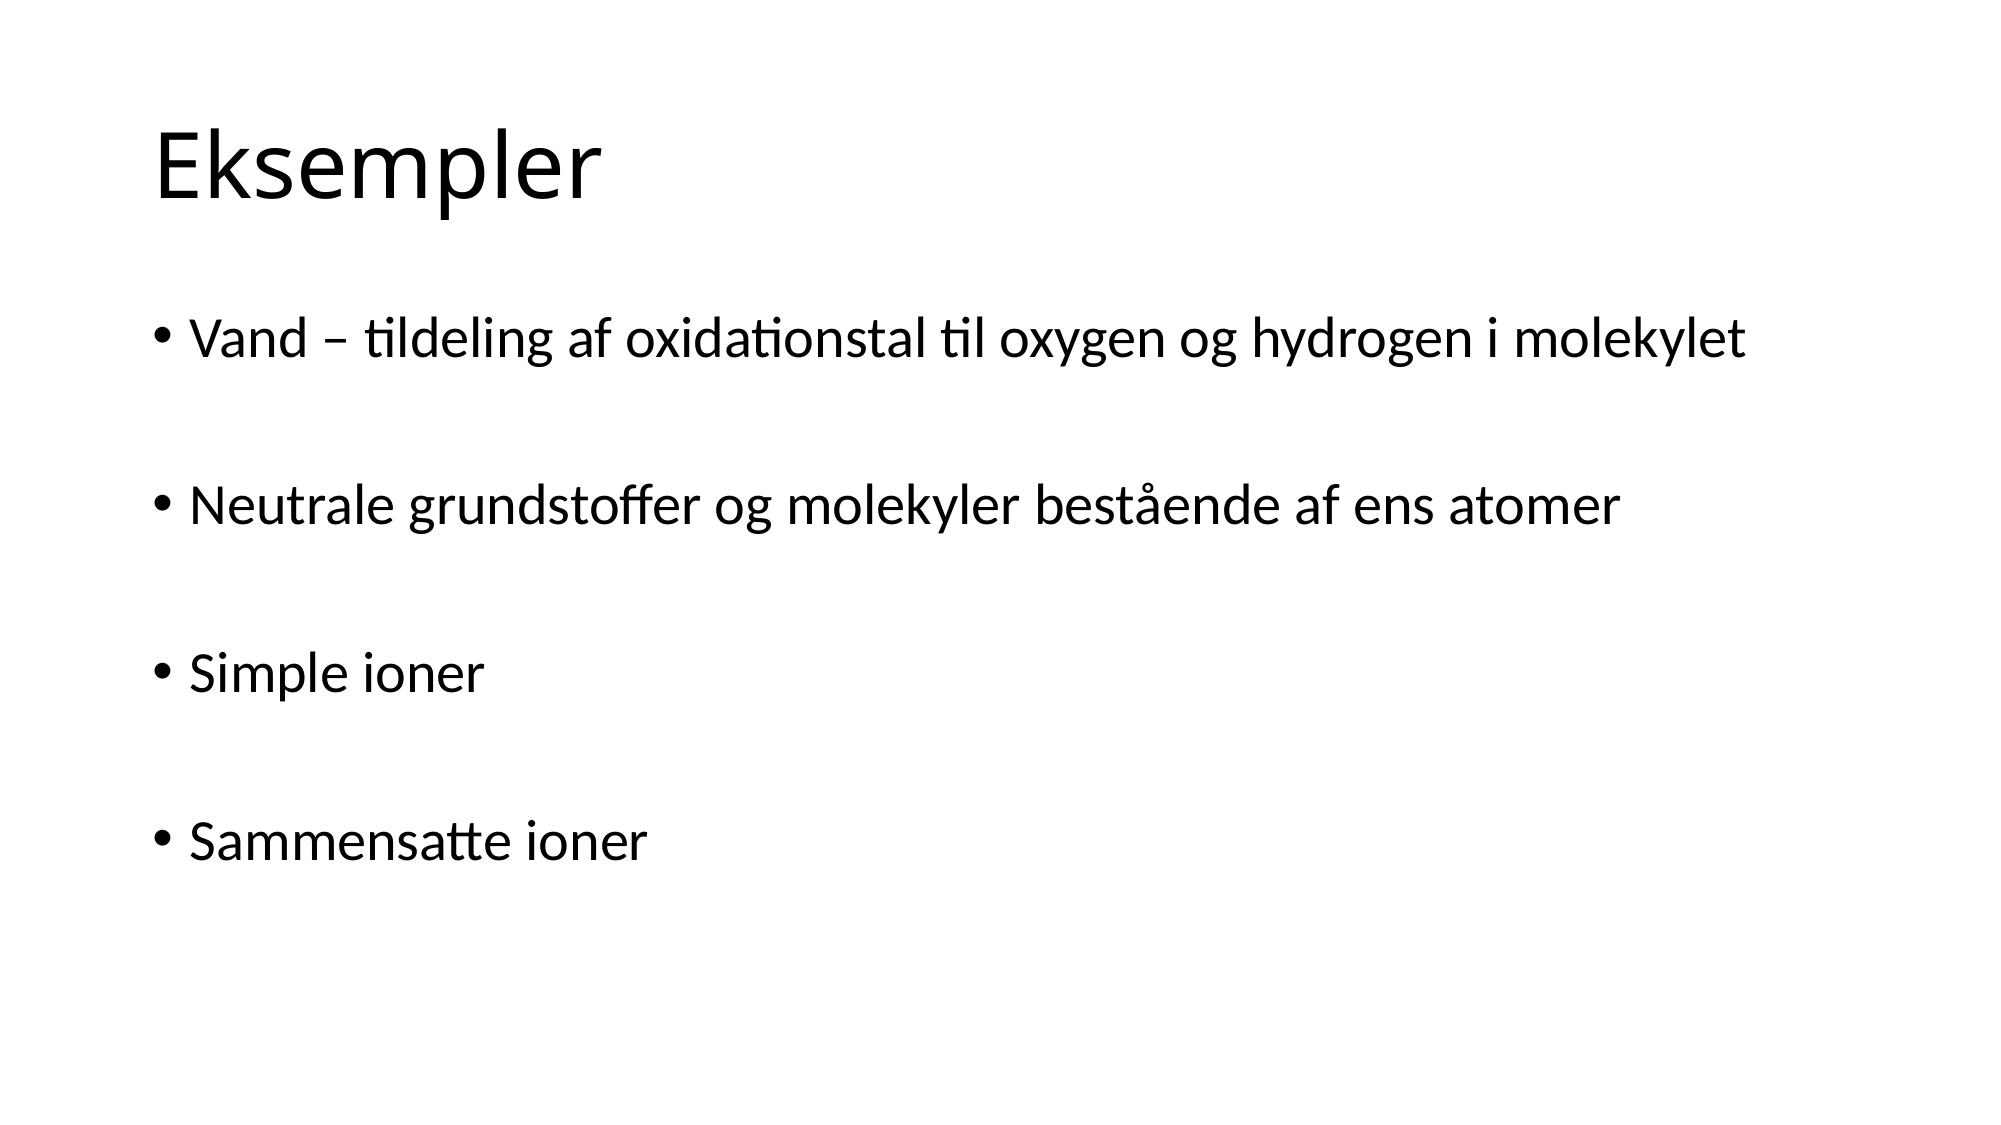

# Eksempler
Vand – tildeling af oxidationstal til oxygen og hydrogen i molekylet
Neutrale grundstoffer og molekyler bestående af ens atomer
Simple ioner
Sammensatte ioner